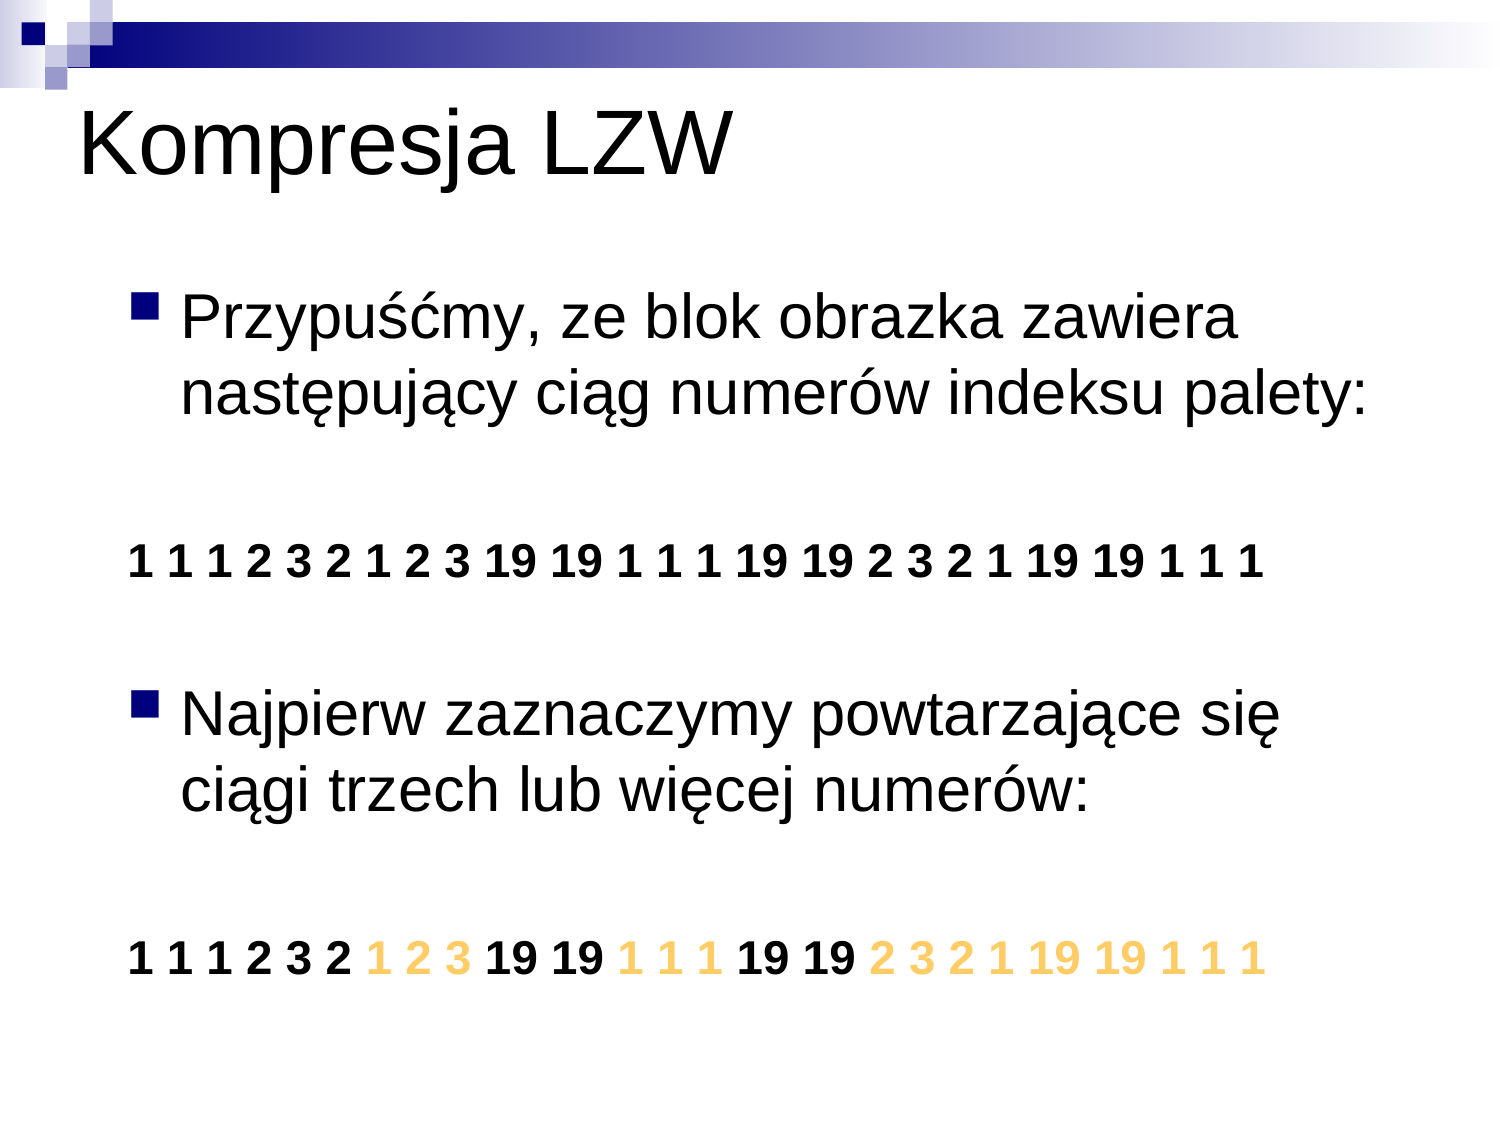

# Kompresja LZW
Przypuśćmy, ze blok obrazka zawiera następujący ciąg numerów indeksu palety:
1 1 1 2 3 2 1 2 3 19 19 1 1 1 19 19 2 3 2 1 19 19 1 1 1
Najpierw zaznaczymy powtarzające się ciągi trzech lub więcej numerów:
1 1 1 2 3 2 1 2 3 19 19 1 1 1 19 19 2 3 2 1 19 19 1 1 1